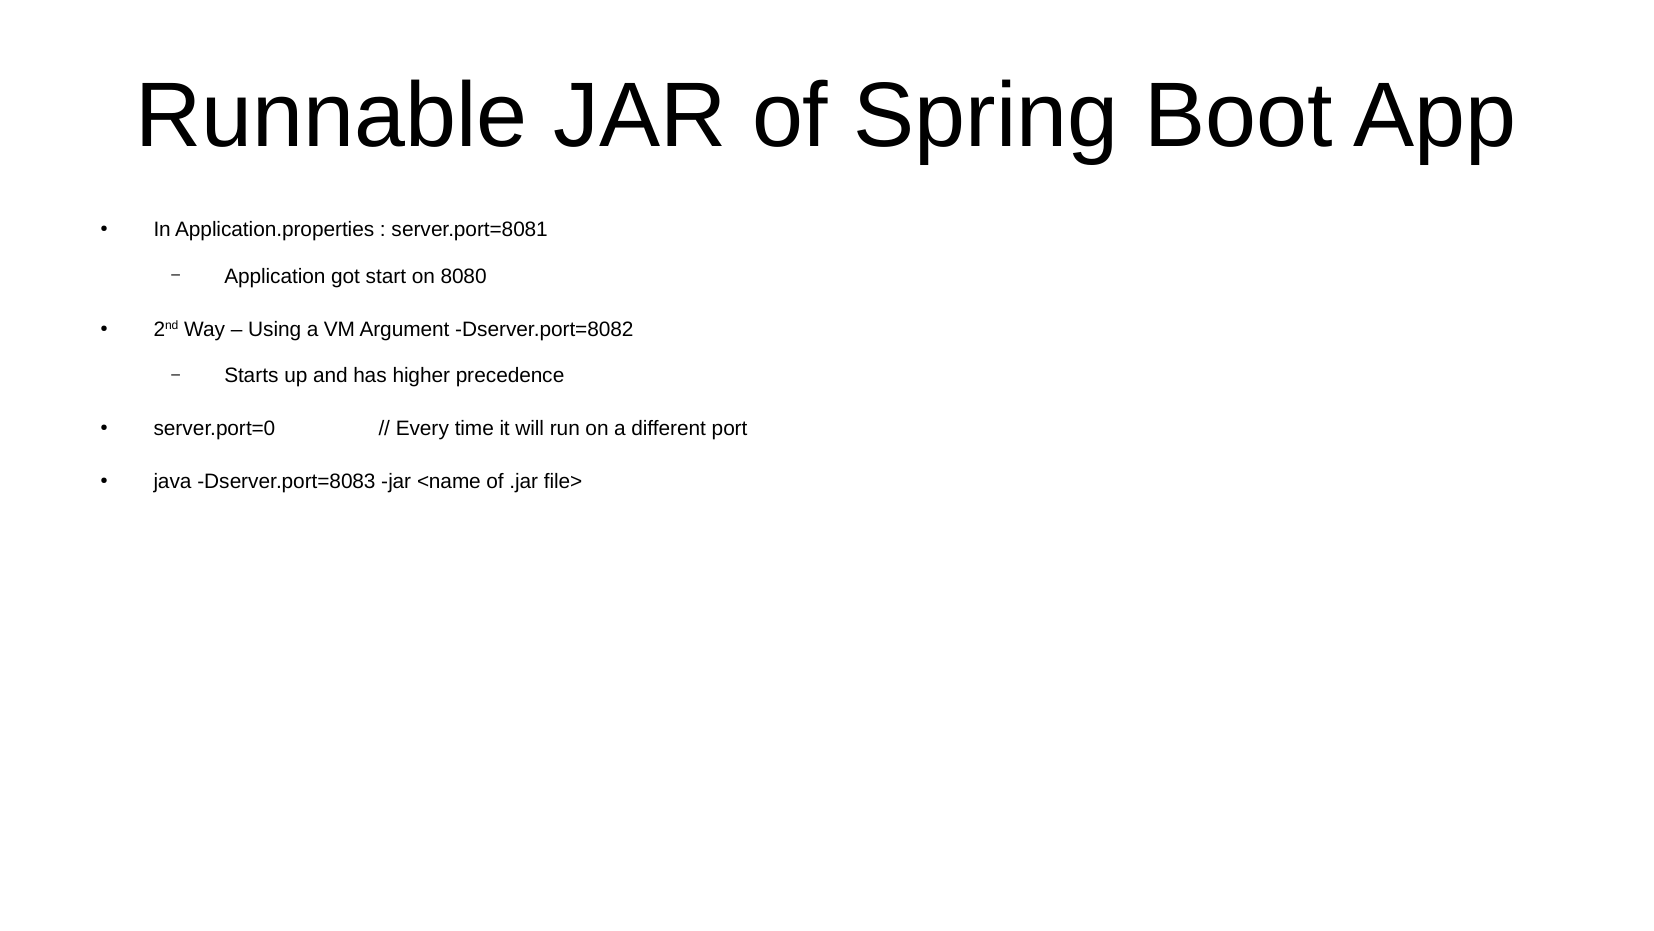

# Runnable JAR of Spring Boot App
In Application.properties : server.port=8081
Application got start on 8080
2nd Way – Using a VM Argument -Dserver.port=8082
Starts up and has higher precedence
server.port=0 		// Every time it will run on a different port
java -Dserver.port=8083 -jar <name of .jar file>